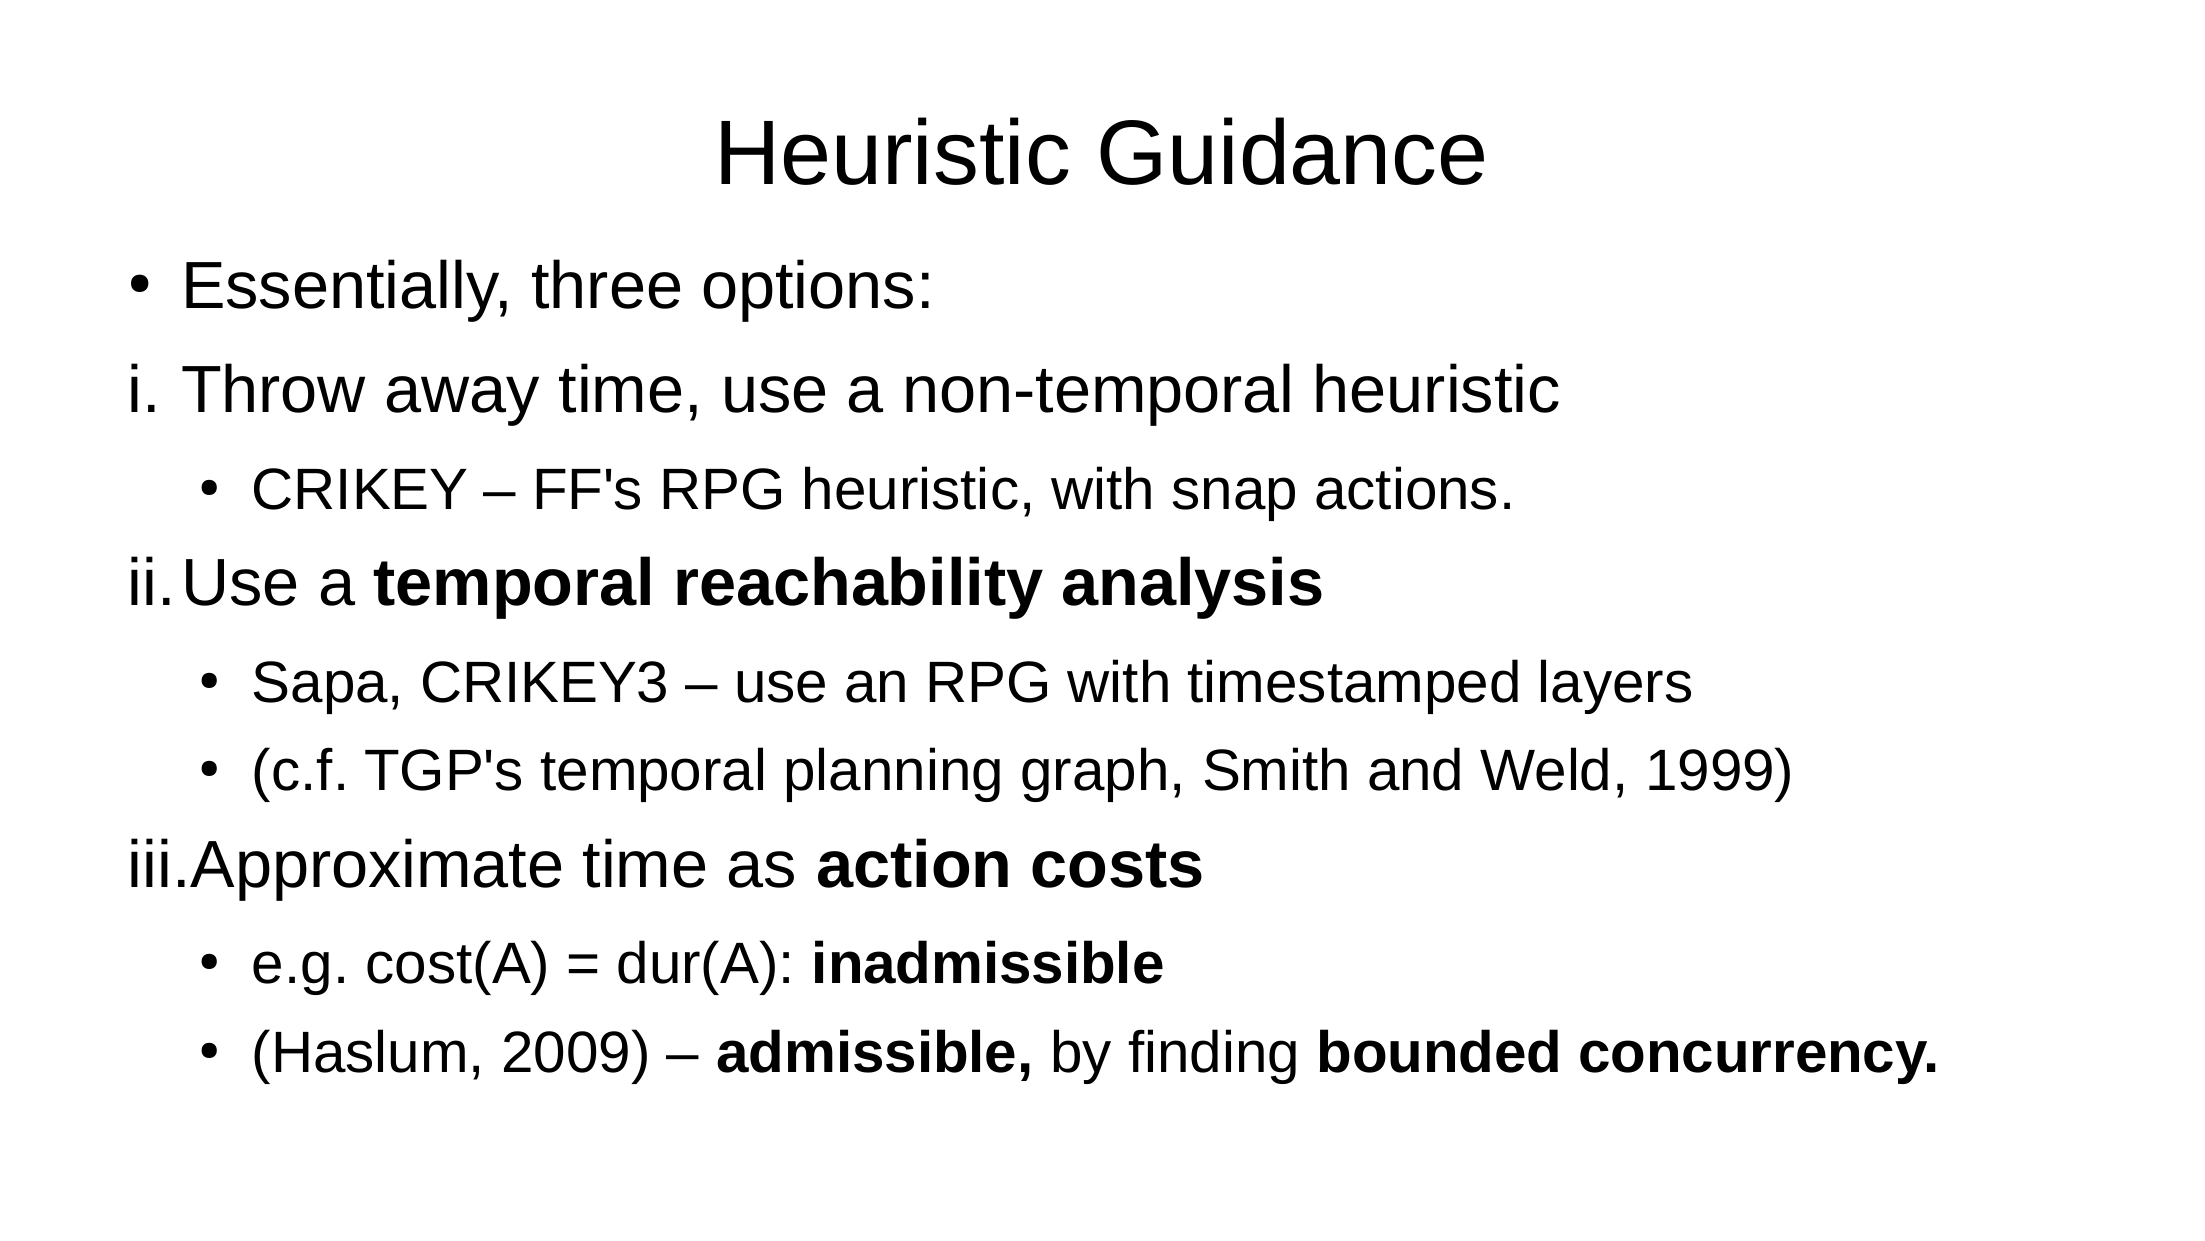

# Heuristic Guidance
Essentially, three options:
Throw away time, use a non-temporal heuristic
CRIKEY – FF's RPG heuristic, with snap actions.
Use a temporal reachability analysis
Sapa, CRIKEY3 – use an RPG with timestamped layers
(c.f. TGP's temporal planning graph, Smith and Weld, 1999)
Approximate time as action costs
e.g. cost(A) = dur(A): inadmissible
(Haslum, 2009) – admissible, by finding bounded concurrency.